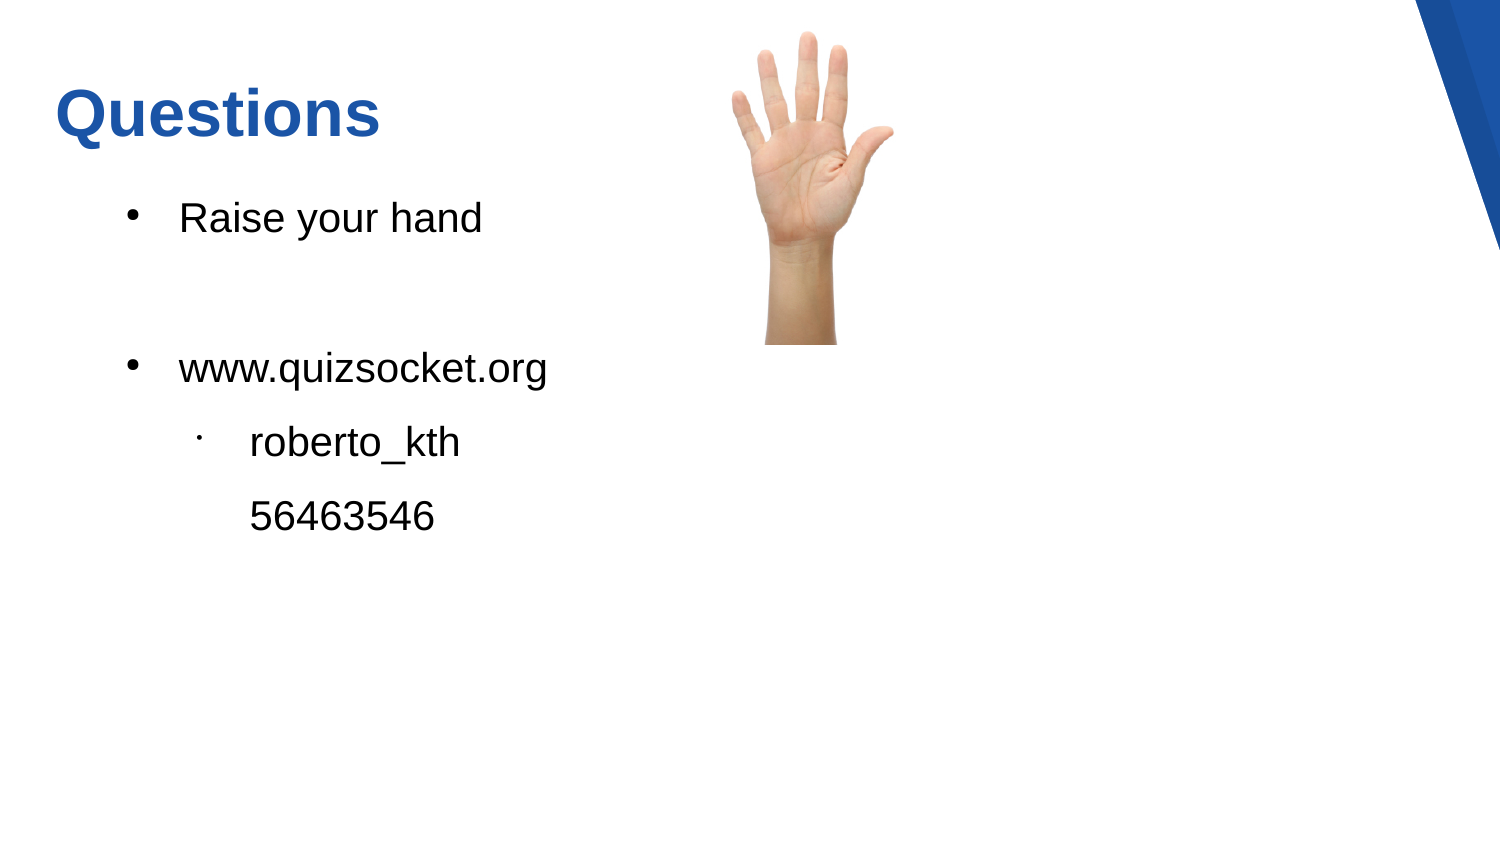

Questions
# Raise your hand
www.quizsocket.org
roberto_kth
56463546